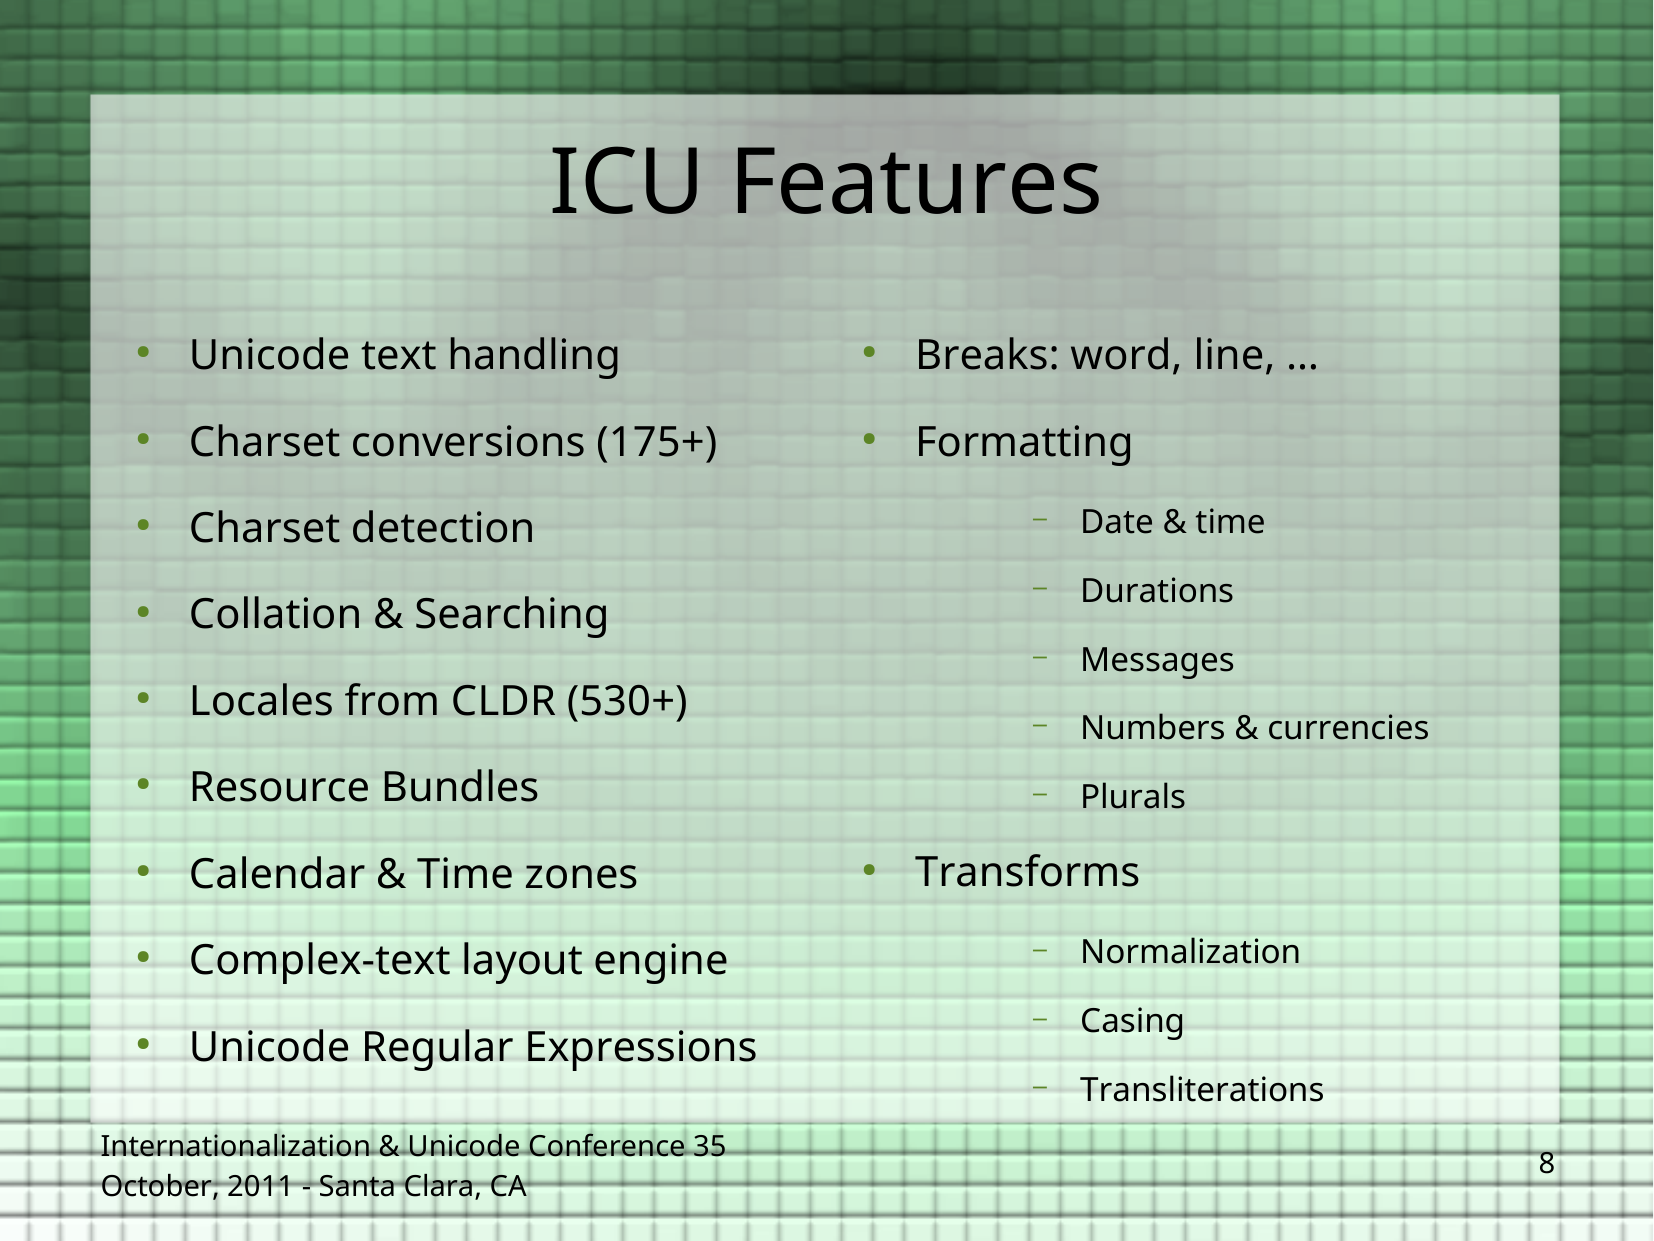

# ICU Features
Unicode text handling
Charset conversions (175+)
Charset detection
Collation & Searching
Locales from CLDR (530+)
Resource Bundles
Calendar & Time zones
Complex-text layout engine
Unicode Regular Expressions
Breaks: word, line, …
Formatting
Date & time
Durations
Messages
Numbers & currencies
Plurals
Transforms
Normalization
Casing
Transliterations